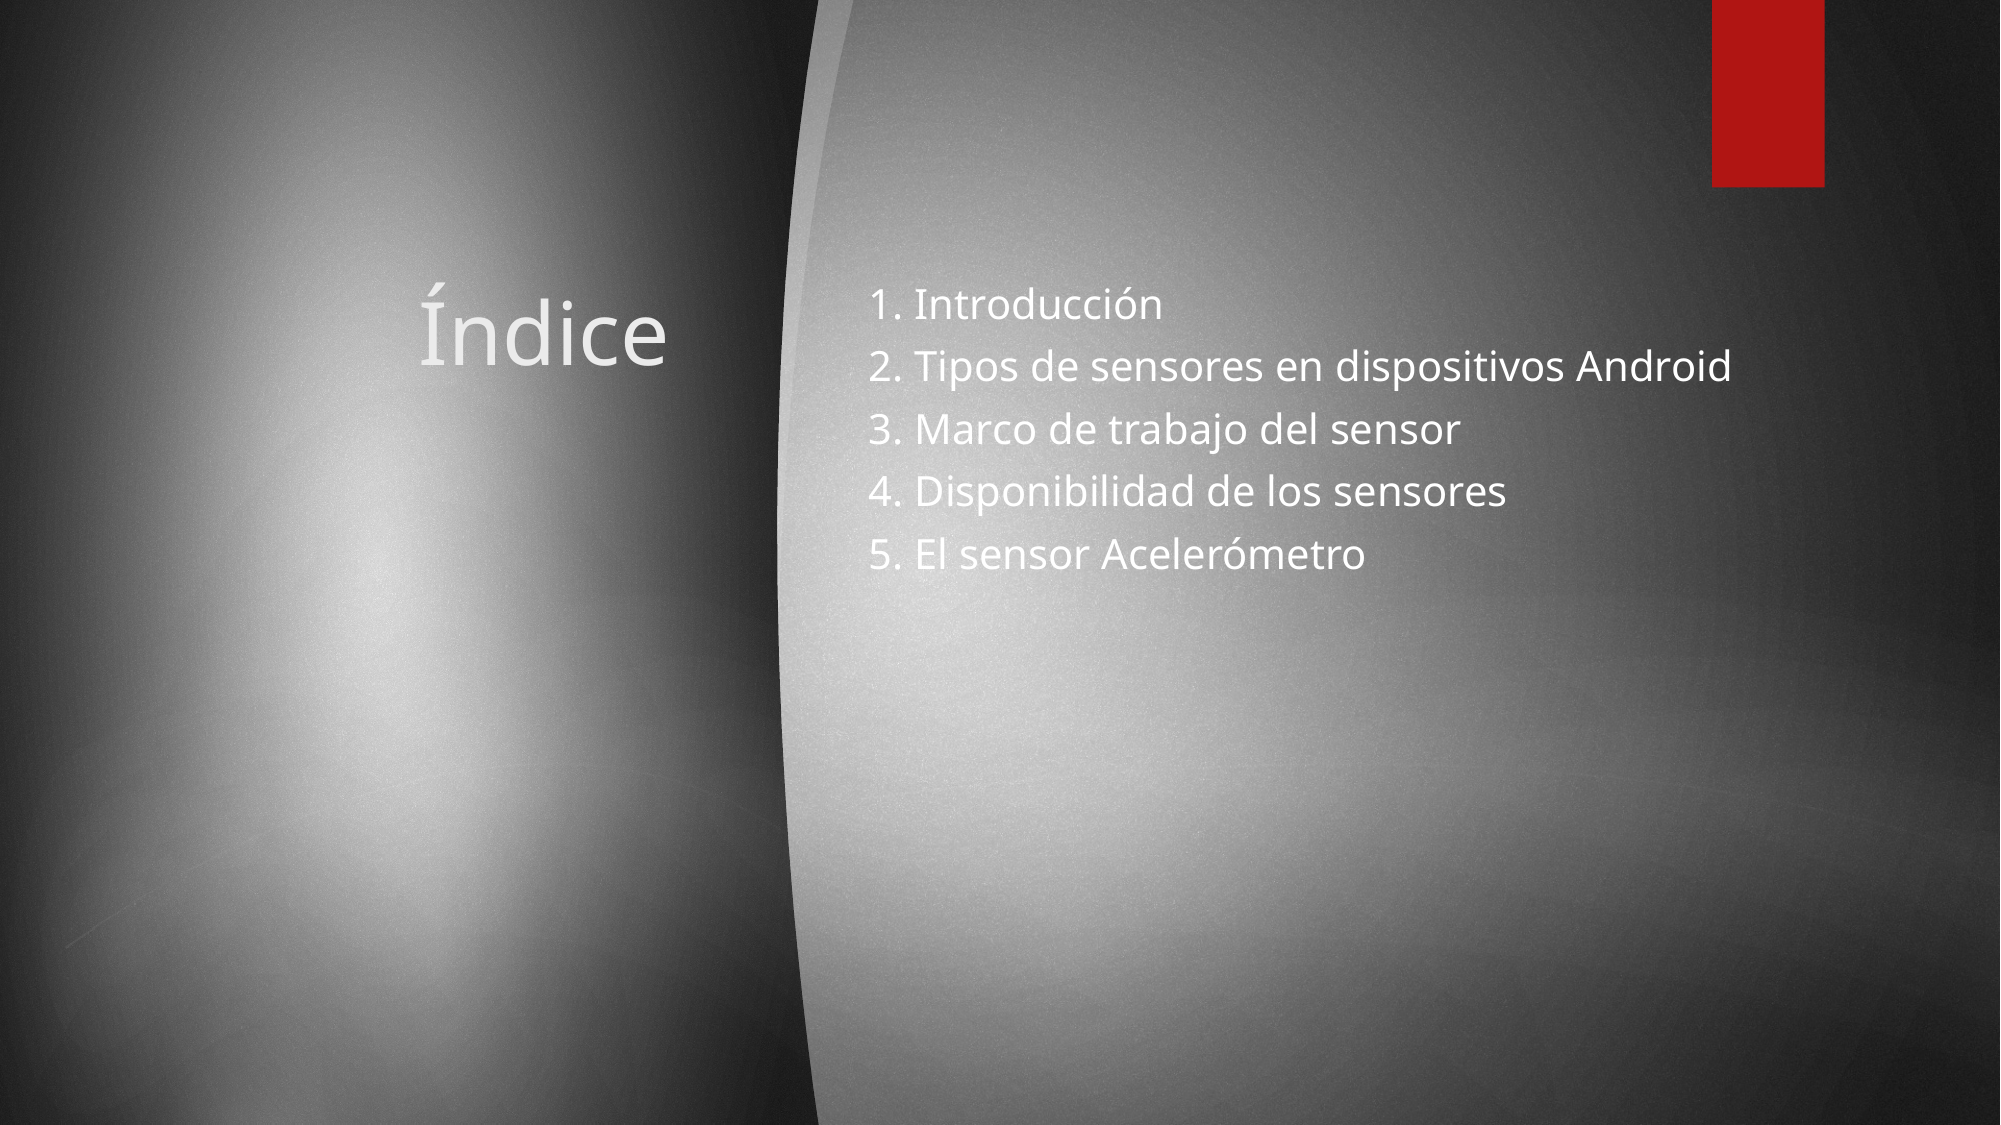

# Índice
1. Introducción
2. Tipos de sensores en dispositivos Android
3. Marco de trabajo del sensor
4. Disponibilidad de los sensores
5. El sensor Acelerómetro